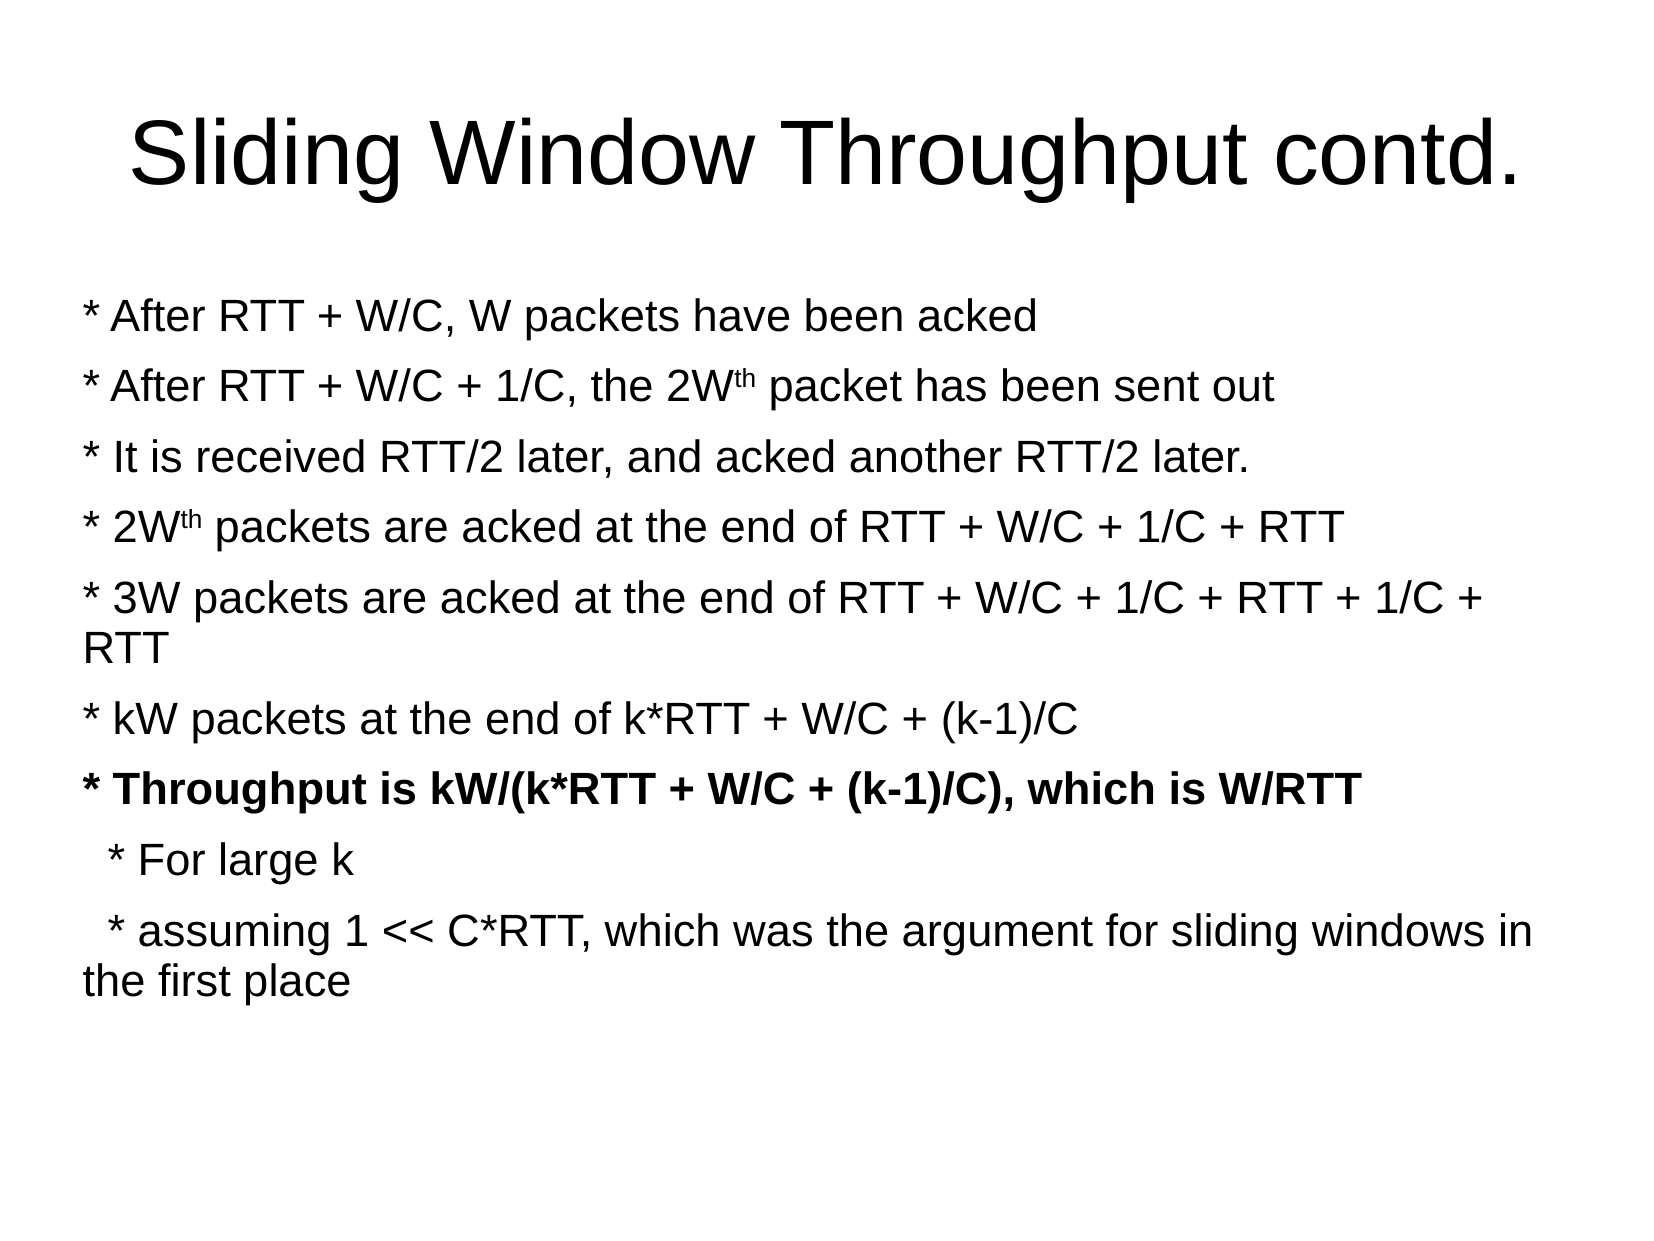

# Sliding Window Throughput contd.
* After RTT + W/C, W packets have been acked
* After RTT + W/C + 1/C, the 2Wth packet has been sent out
* It is received RTT/2 later, and acked another RTT/2 later.
* 2Wth packets are acked at the end of RTT + W/C + 1/C + RTT
* 3W packets are acked at the end of RTT + W/C + 1/C + RTT + 1/C + RTT
* kW packets at the end of k*RTT + W/C + (k-1)/C
* Throughput is kW/(k*RTT + W/C + (k-1)/C), which is W/RTT
 * For large k
 * assuming 1 << C*RTT, which was the argument for sliding windows in the first place